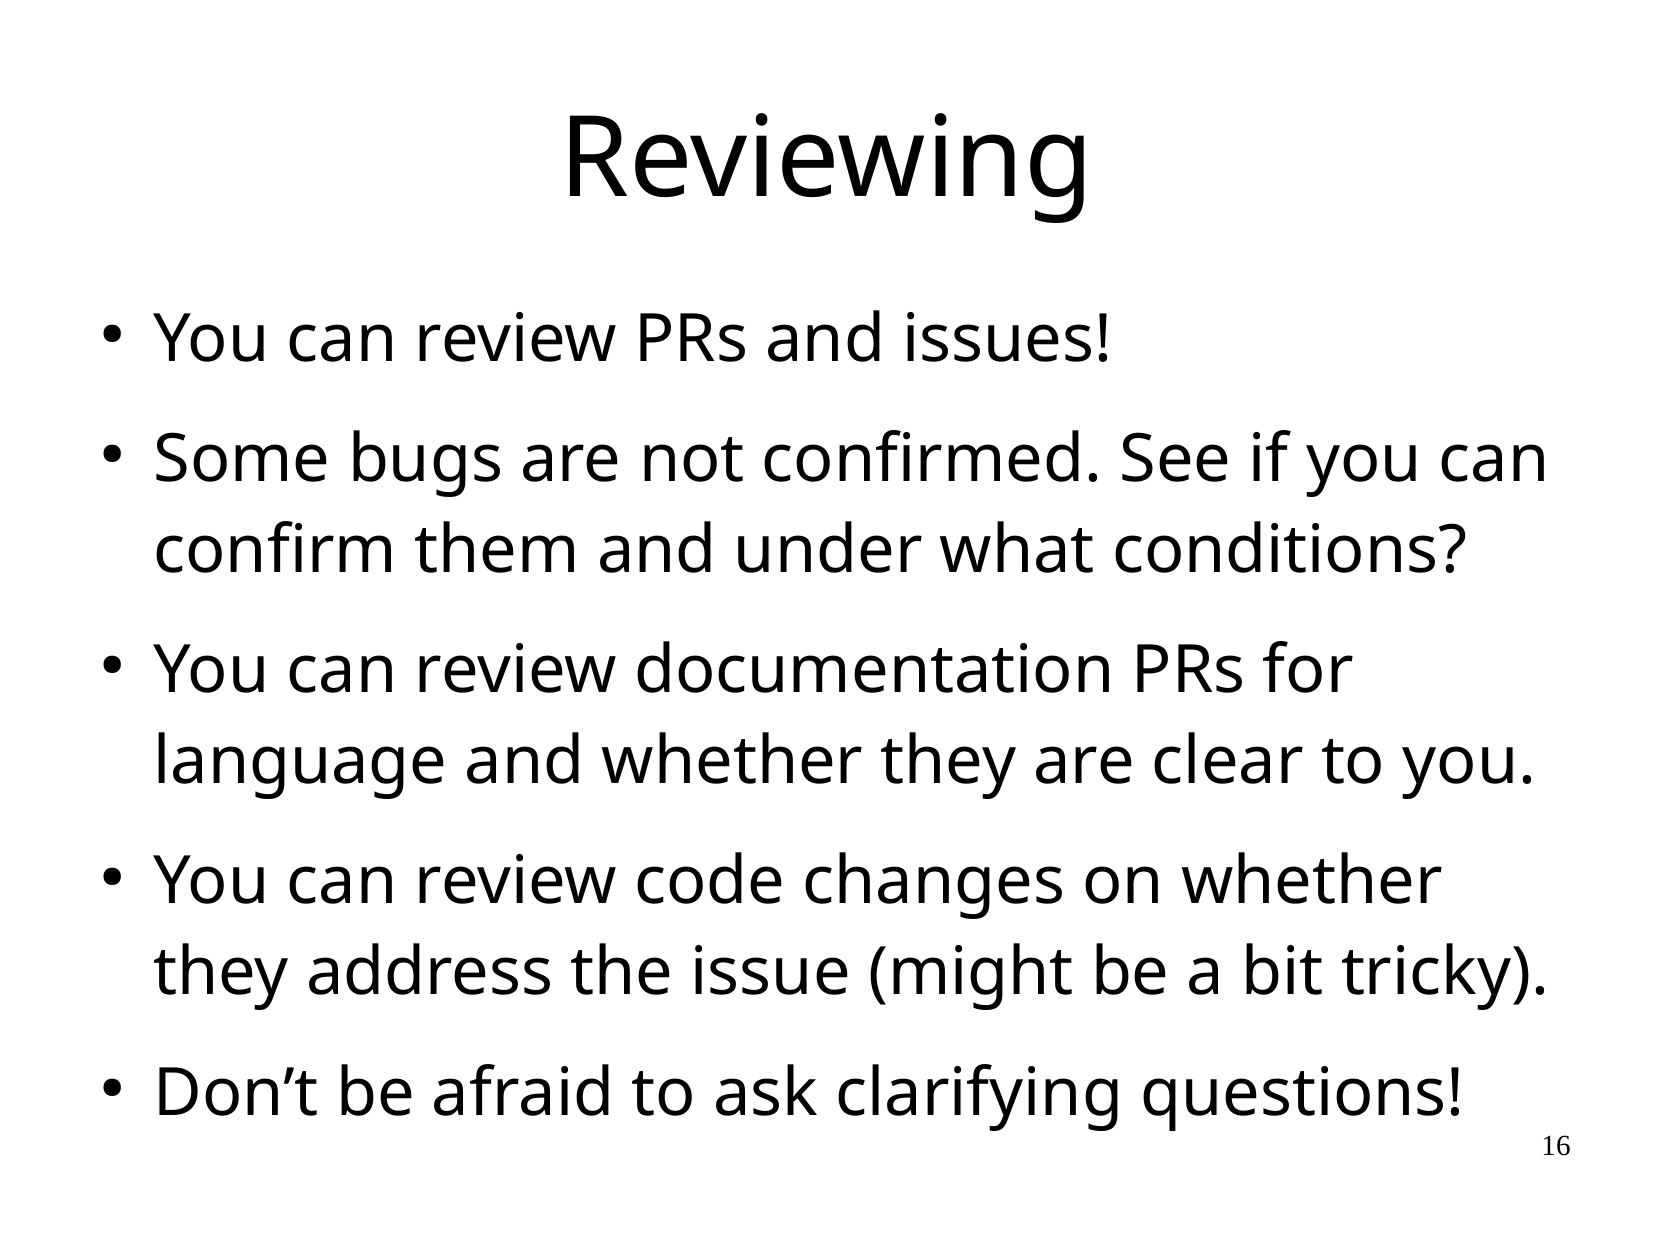

# Reviewing
You can review PRs and issues!
Some bugs are not confirmed. See if you can confirm them and under what conditions?
You can review documentation PRs for language and whether they are clear to you.
You can review code changes on whether they address the issue (might be a bit tricky).
Don’t be afraid to ask clarifying questions!
16